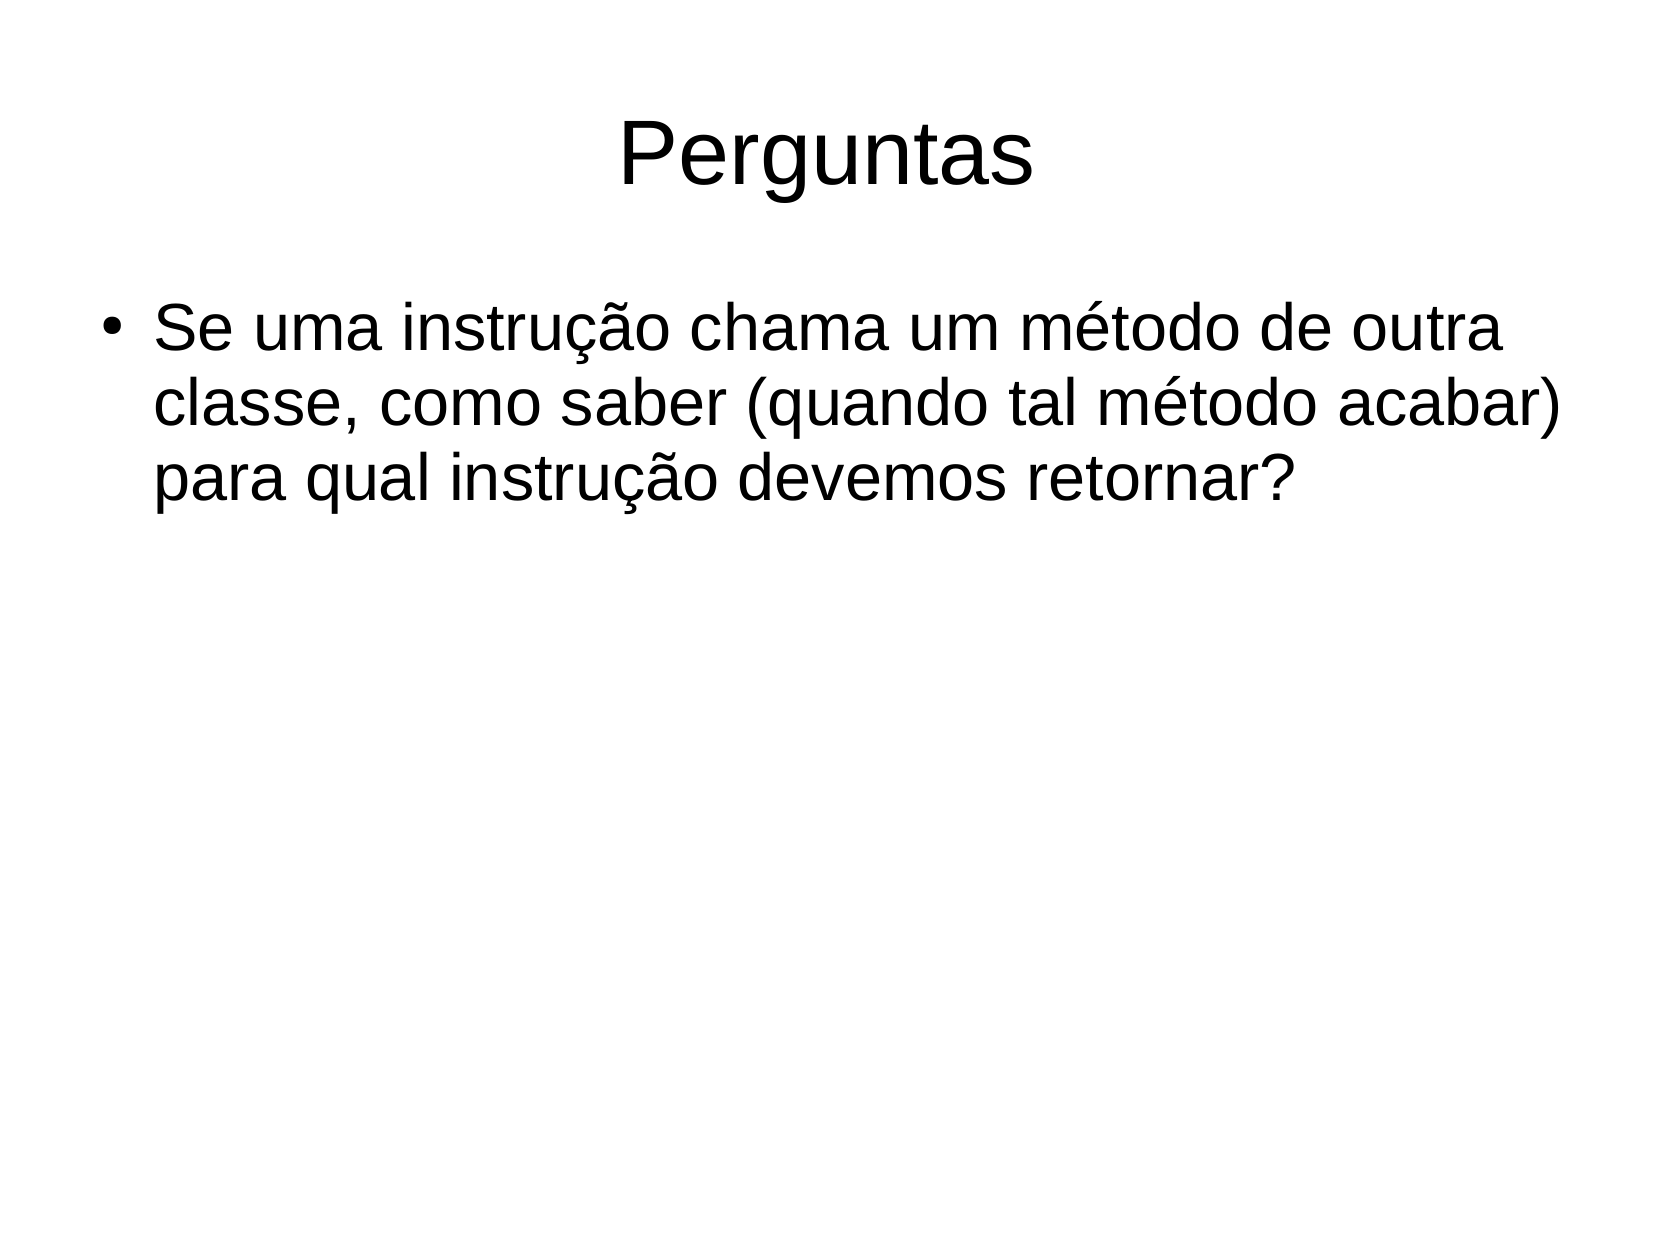

# Perguntas
Se uma instrução chama um método de outra classe, como saber (quando tal método acabar) para qual instrução devemos retornar?